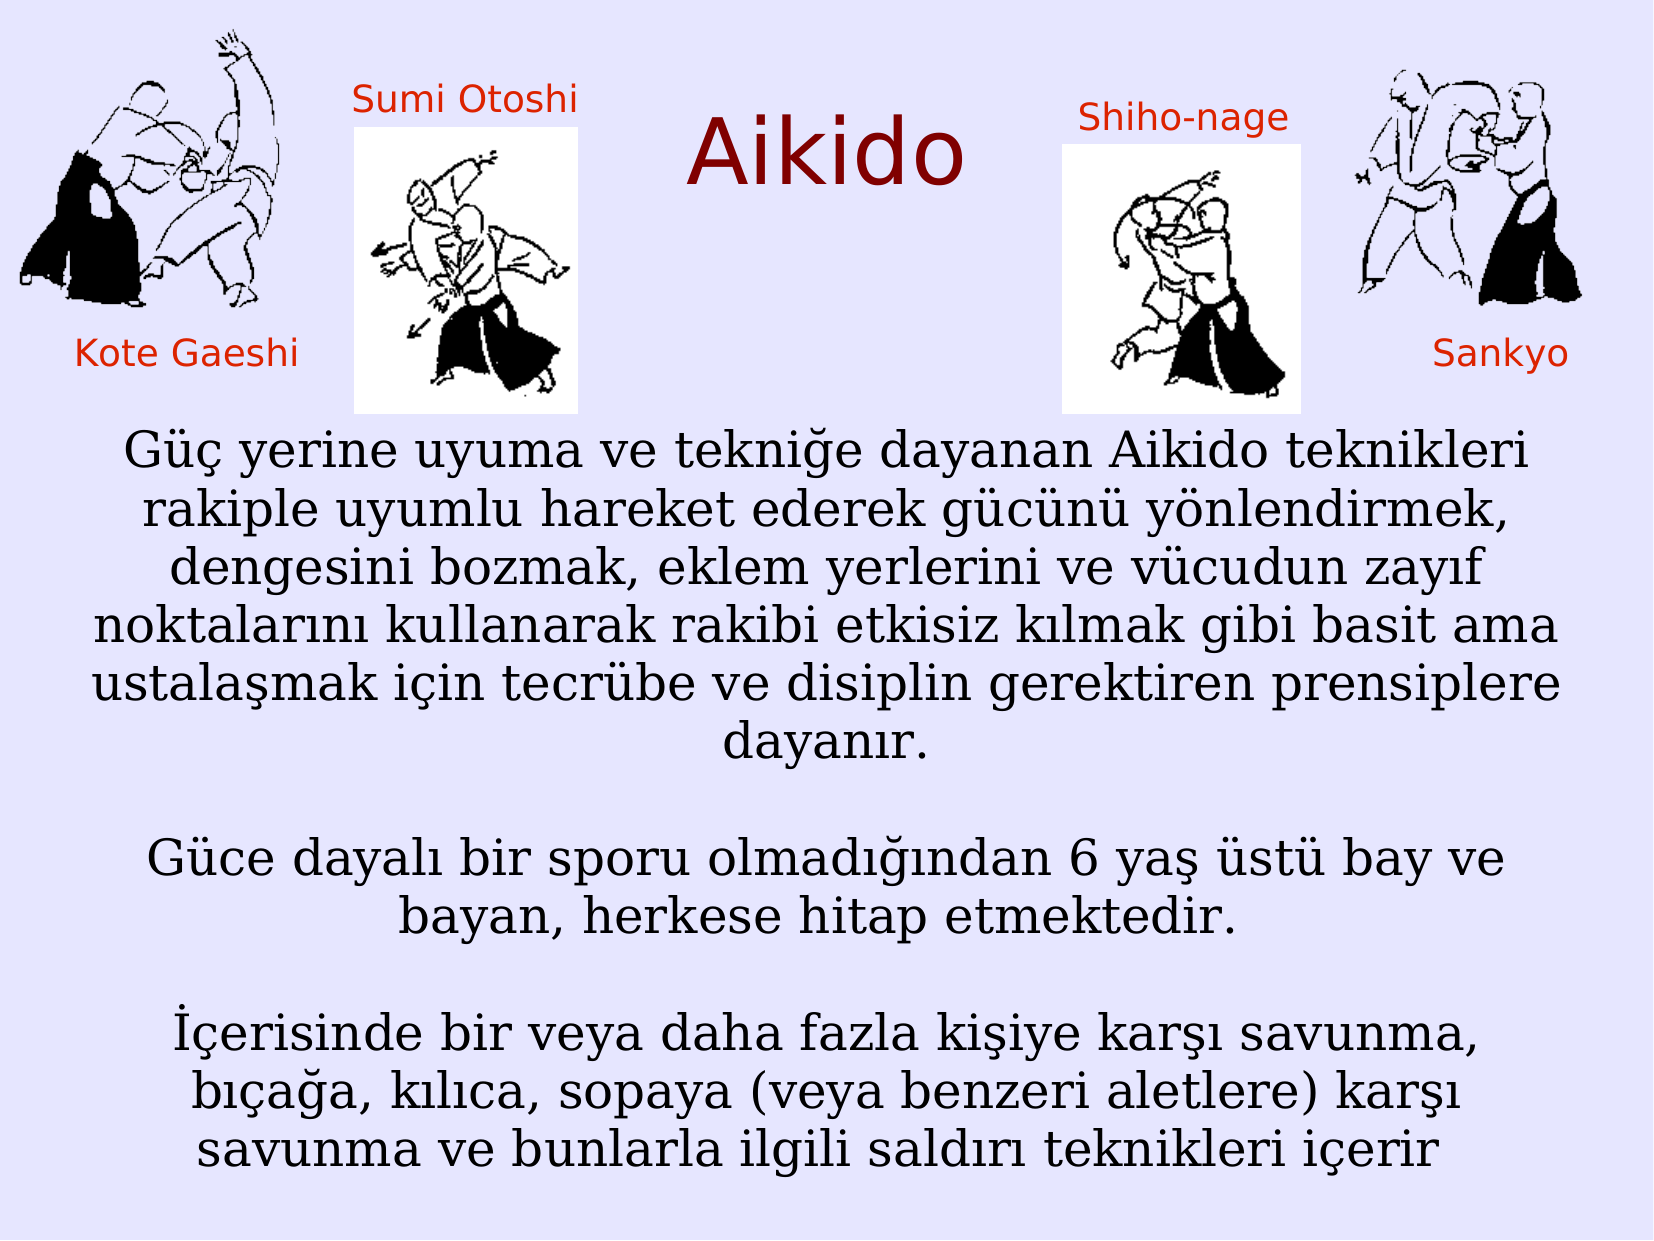

# Aikido
Sumi Otoshi
Shiho-nage
Kote Gaeshi
Sankyo
Güç yerine uyuma ve tekniğe dayanan Aikido teknikleri rakiple uyumlu hareket ederek gücünü yönlendirmek, dengesini bozmak, eklem yerlerini ve vücudun zayıf noktalarını kullanarak rakibi etkisiz kılmak gibi basit ama ustalaşmak için tecrübe ve disiplin gerektiren prensiplere dayanır.
Güce dayalı bir sporu olmadığından 6 yaş üstü bay ve bayan, herkese hitap etmektedir.
İçerisinde bir veya daha fazla kişiye karşı savunma, bıçağa, kılıca, sopaya (veya benzeri aletlere) karşı savunma ve bunlarla ilgili saldırı teknikleri içerir